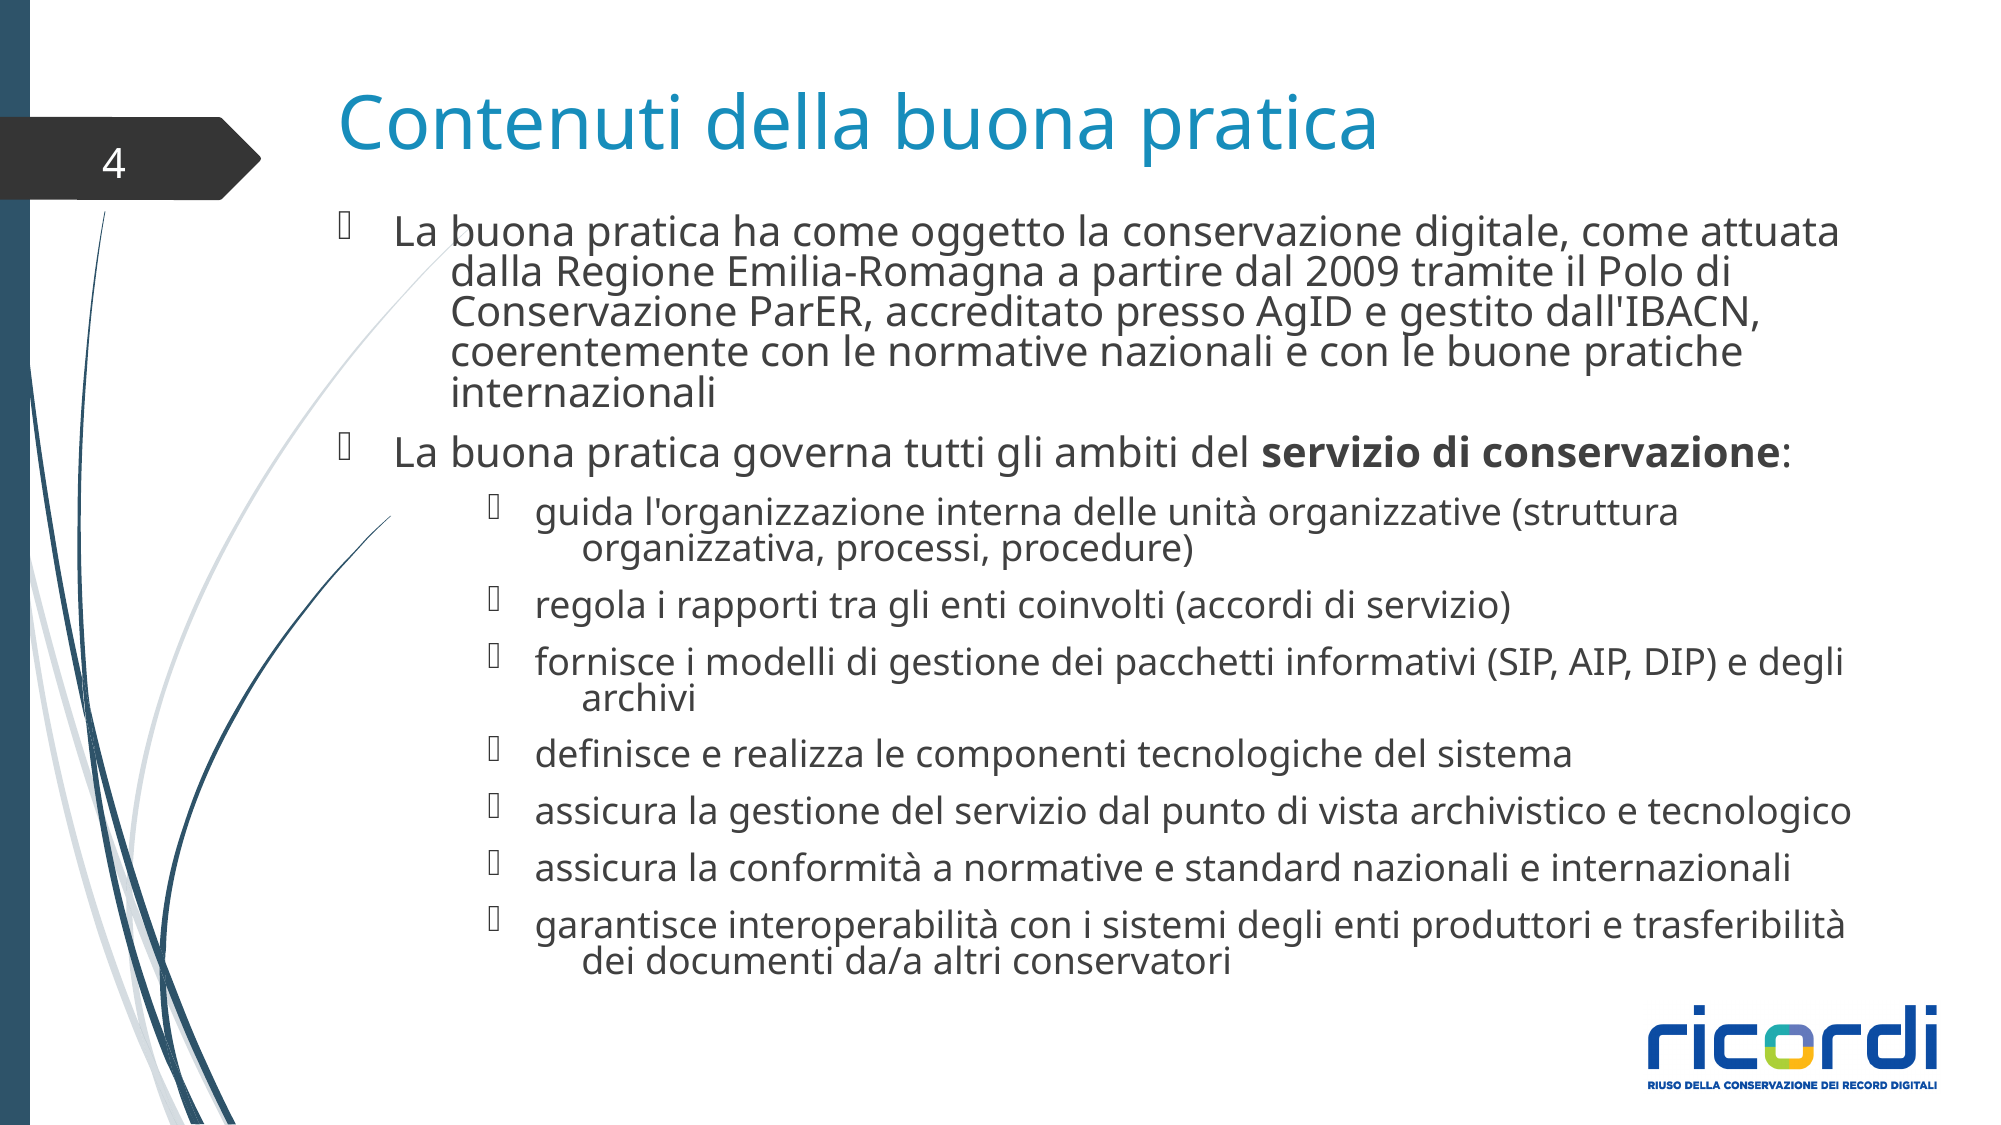

# Contenuti della buona pratica
La buona pratica ha come oggetto la conservazione digitale, come attuata dalla Regione Emilia-Romagna a partire dal 2009 tramite il Polo di Conservazione ParER, accreditato presso AgID e gestito dall'IBACN, coerentemente con le normative nazionali e con le buone pratiche internazionali
La buona pratica governa tutti gli ambiti del servizio di conservazione:
guida l'organizzazione interna delle unità organizzative (struttura organizzativa, processi, procedure)
regola i rapporti tra gli enti coinvolti (accordi di servizio)
fornisce i modelli di gestione dei pacchetti informativi (SIP, AIP, DIP) e degli archivi
definisce e realizza le componenti tecnologiche del sistema
assicura la gestione del servizio dal punto di vista archivistico e tecnologico
assicura la conformità a normative e standard nazionali e internazionali
garantisce interoperabilità con i sistemi degli enti produttori e trasferibilità dei documenti da/a altri conservatori